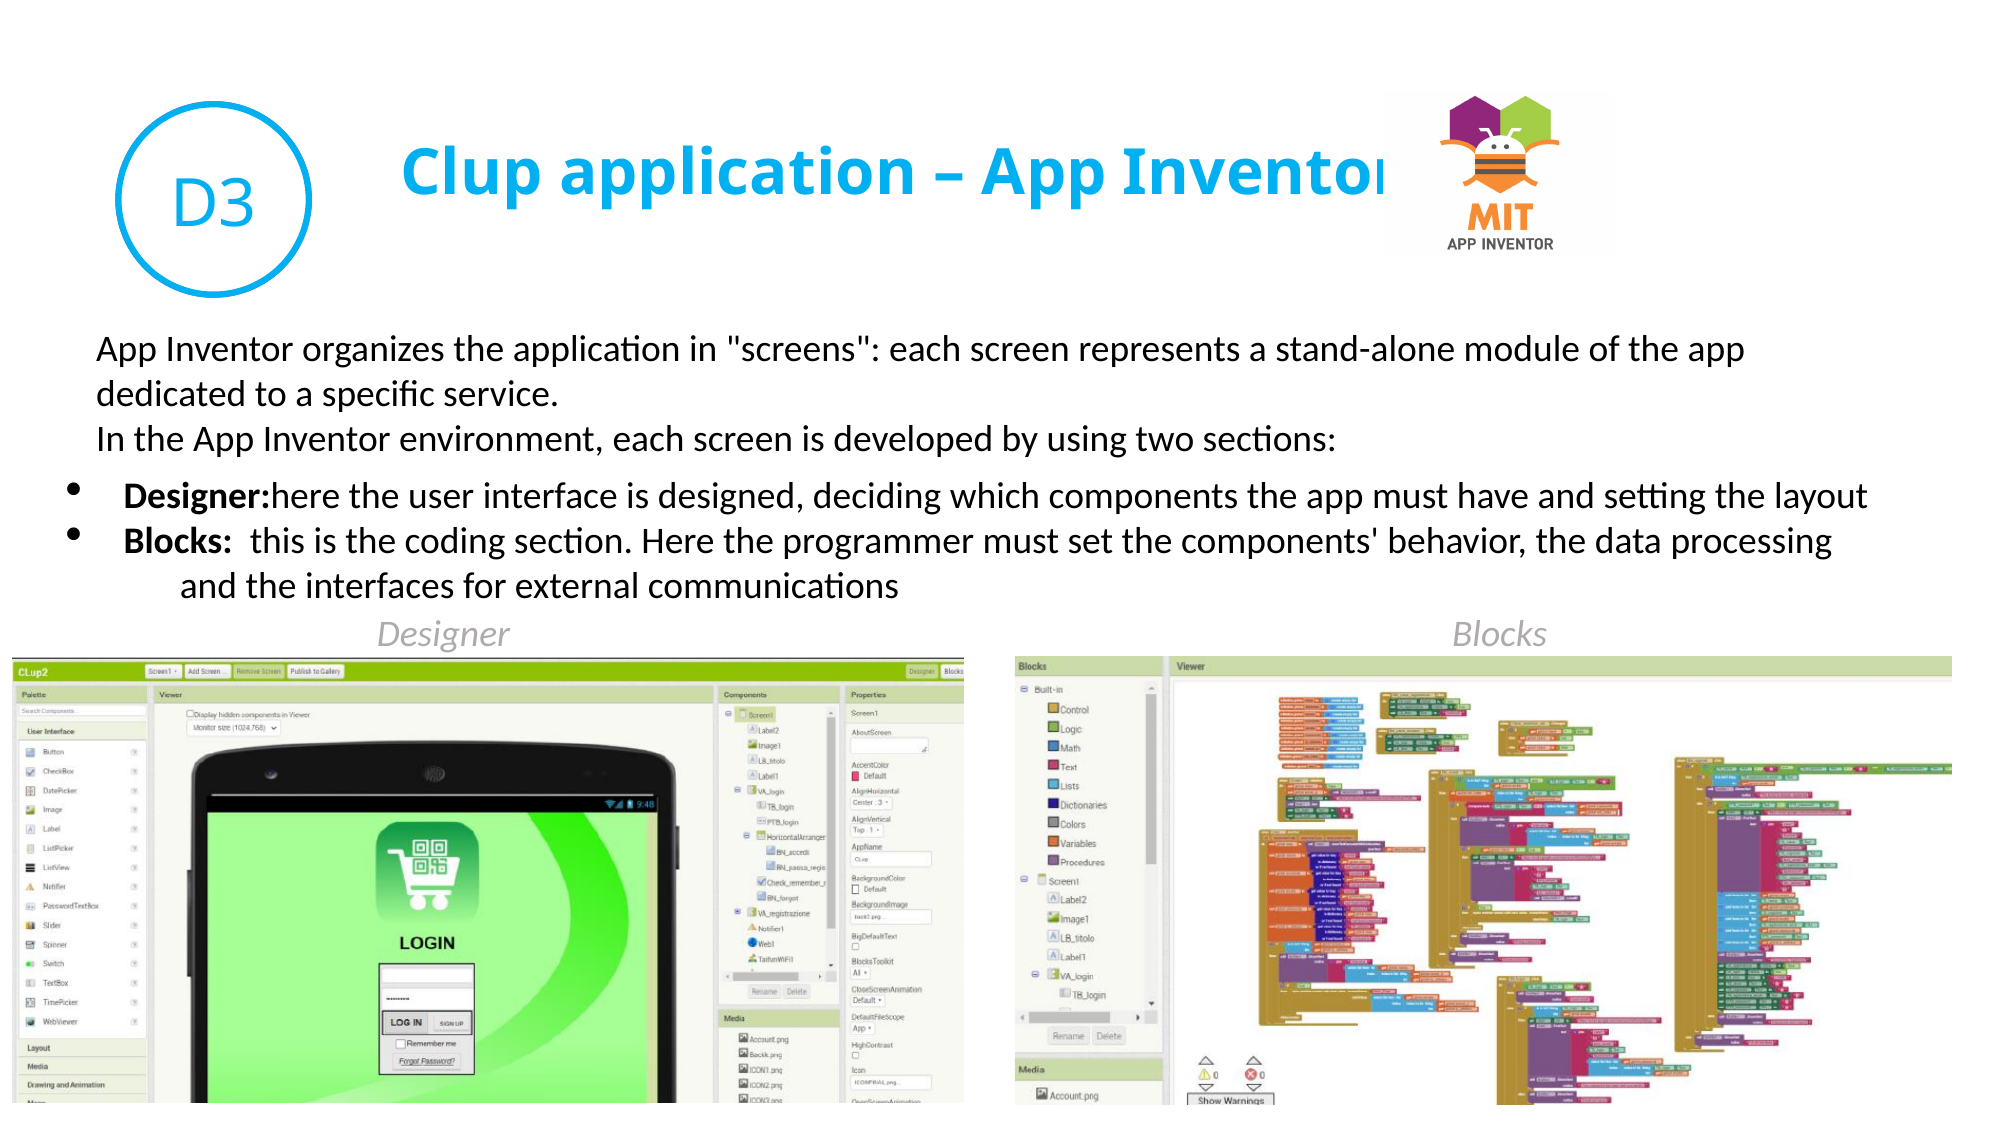

D1
D3
# Clup application – App Inventor
App Inventor organizes the application in "screens": each screen represents a stand-alone module of the app dedicated to a specific service.
In the App Inventor environment, each screen is developed by using two sections:
Designer:here the user interface is designed, deciding which components the app must have and setting the layout
Blocks: this is the coding section. Here the programmer must set the components' behavior, the data processing and the interfaces for external communications
Designer
Blocks